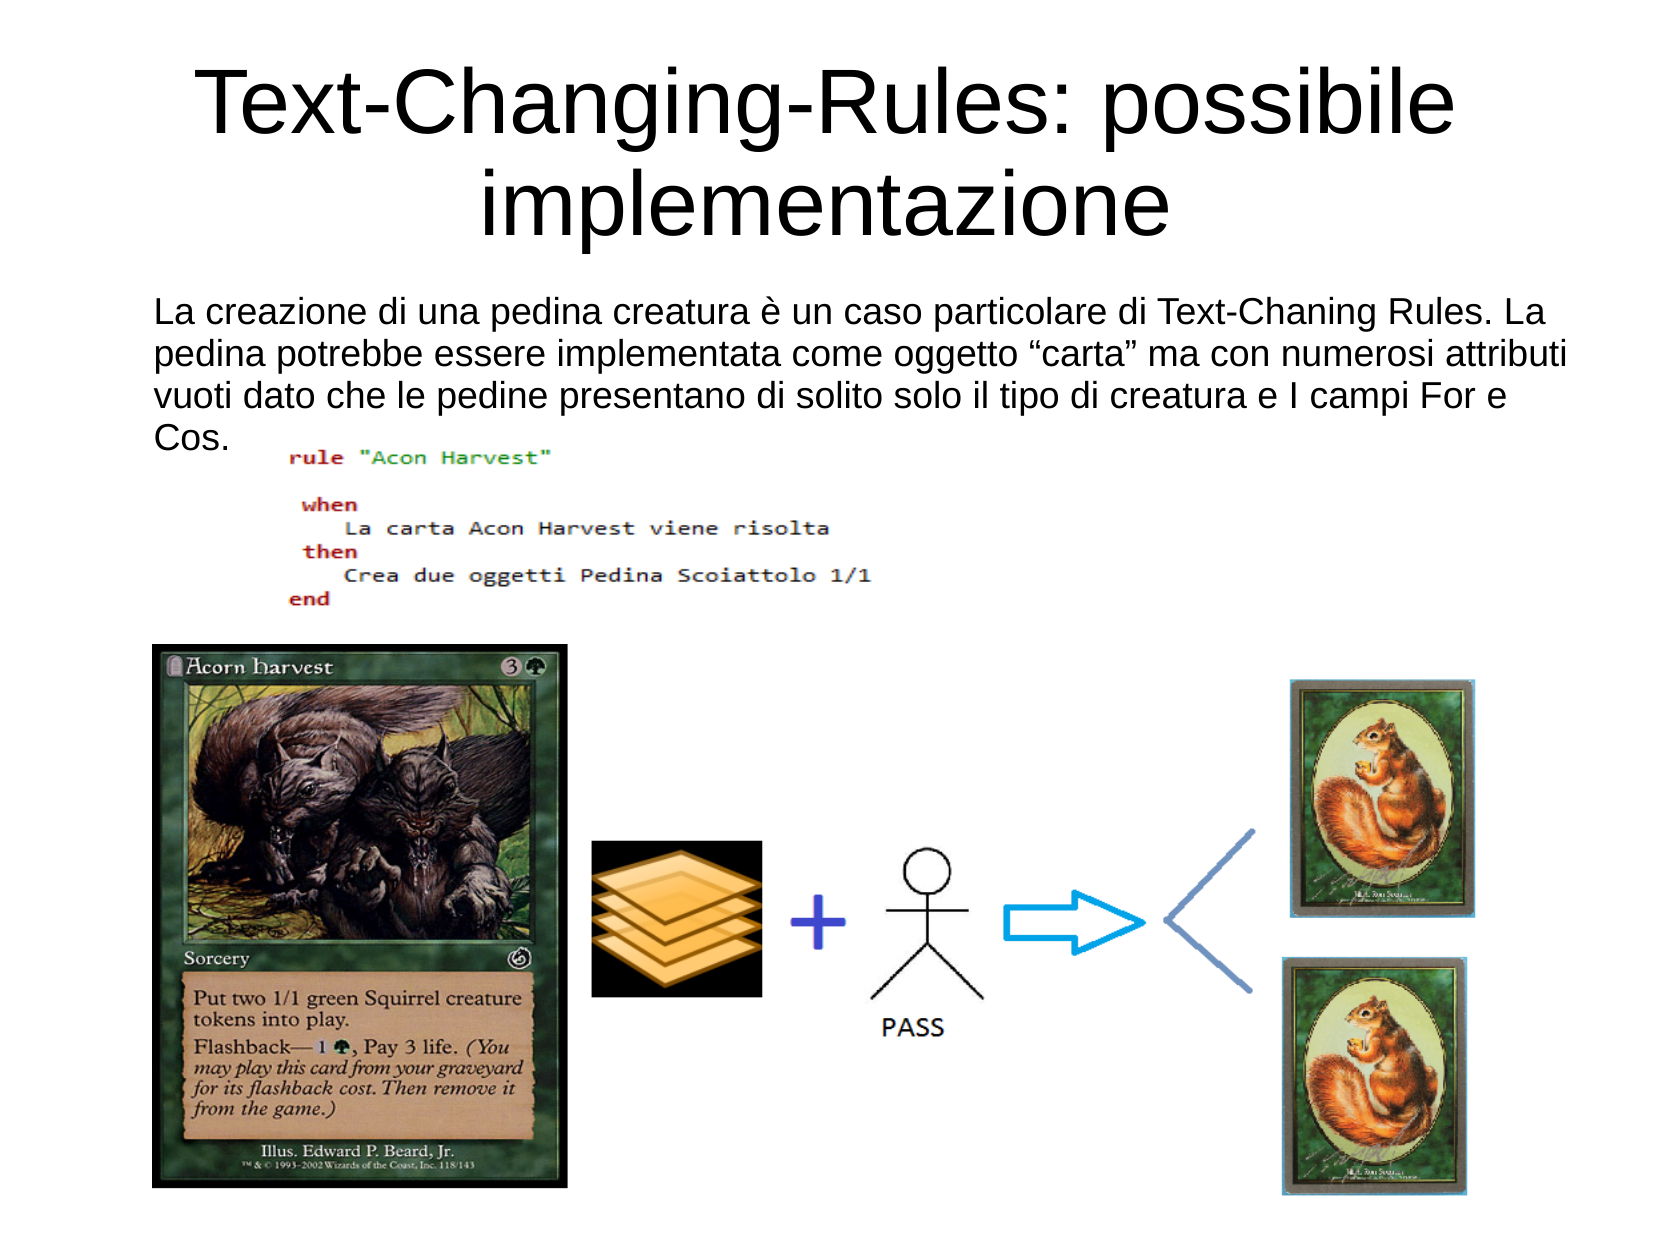

# Text-Changing-Rules: possibile implementazione
La creazione di una pedina creatura è un caso particolare di Text-Chaning Rules. La pedina potrebbe essere implementata come oggetto “carta” ma con numerosi attributi vuoti dato che le pedine presentano di solito solo il tipo di creatura e I campi For e Cos.